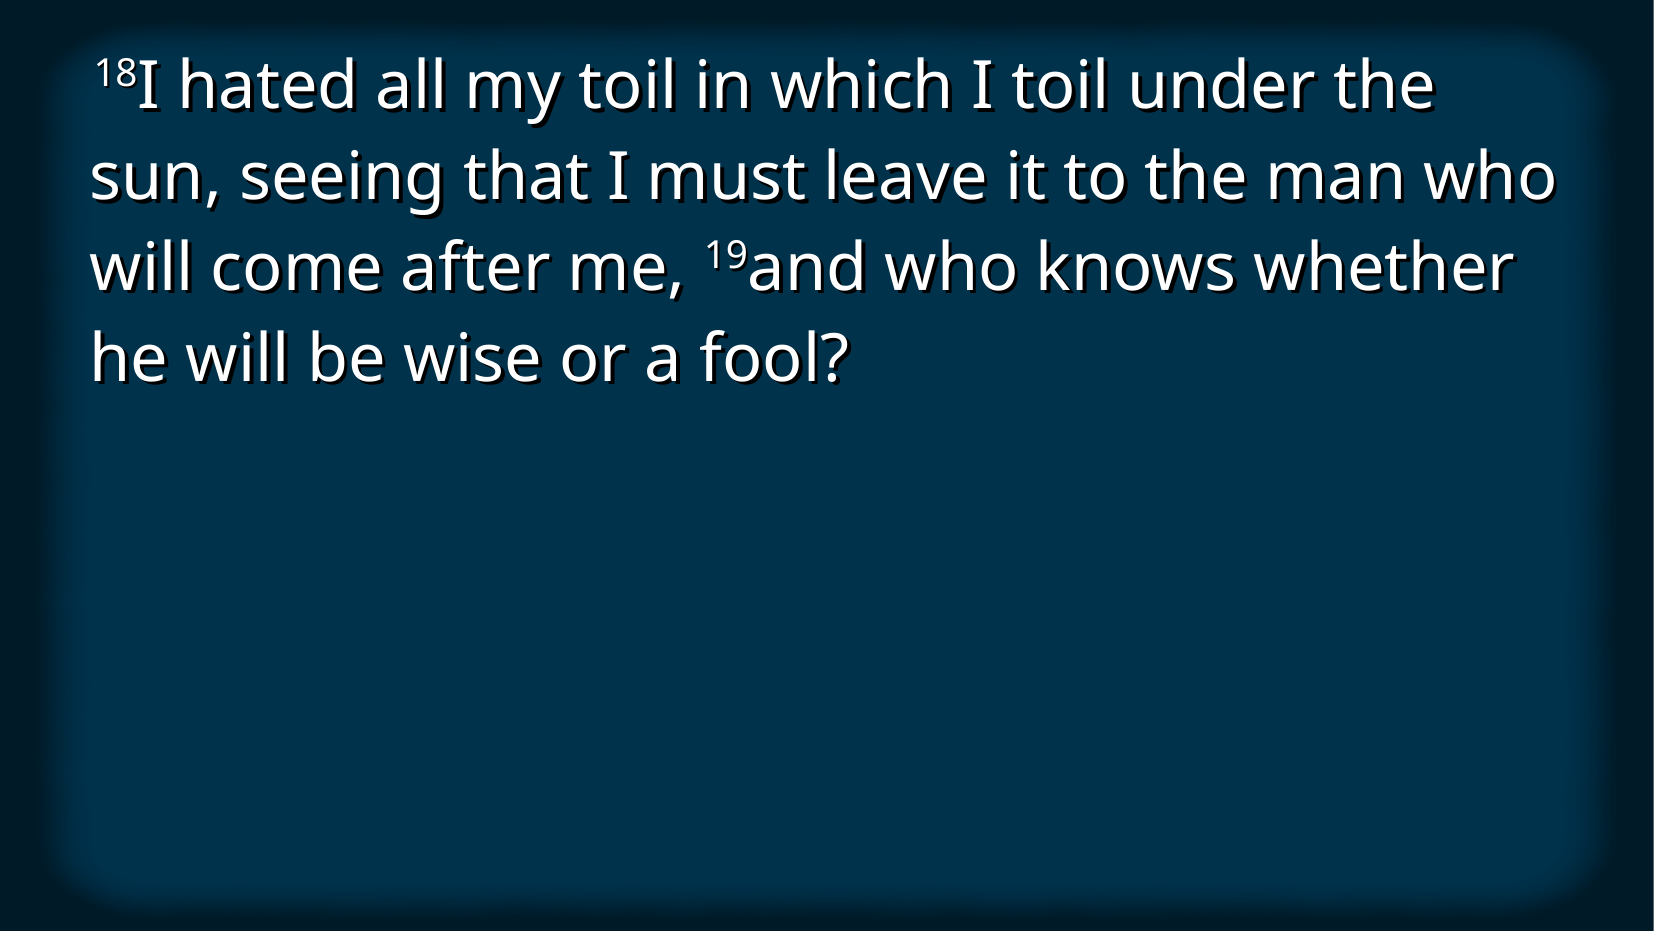

18I hated all my toil in which I toil under the sun, seeing that I must leave it to the man who will come after me, 19and who knows whether he will be wise or a fool?